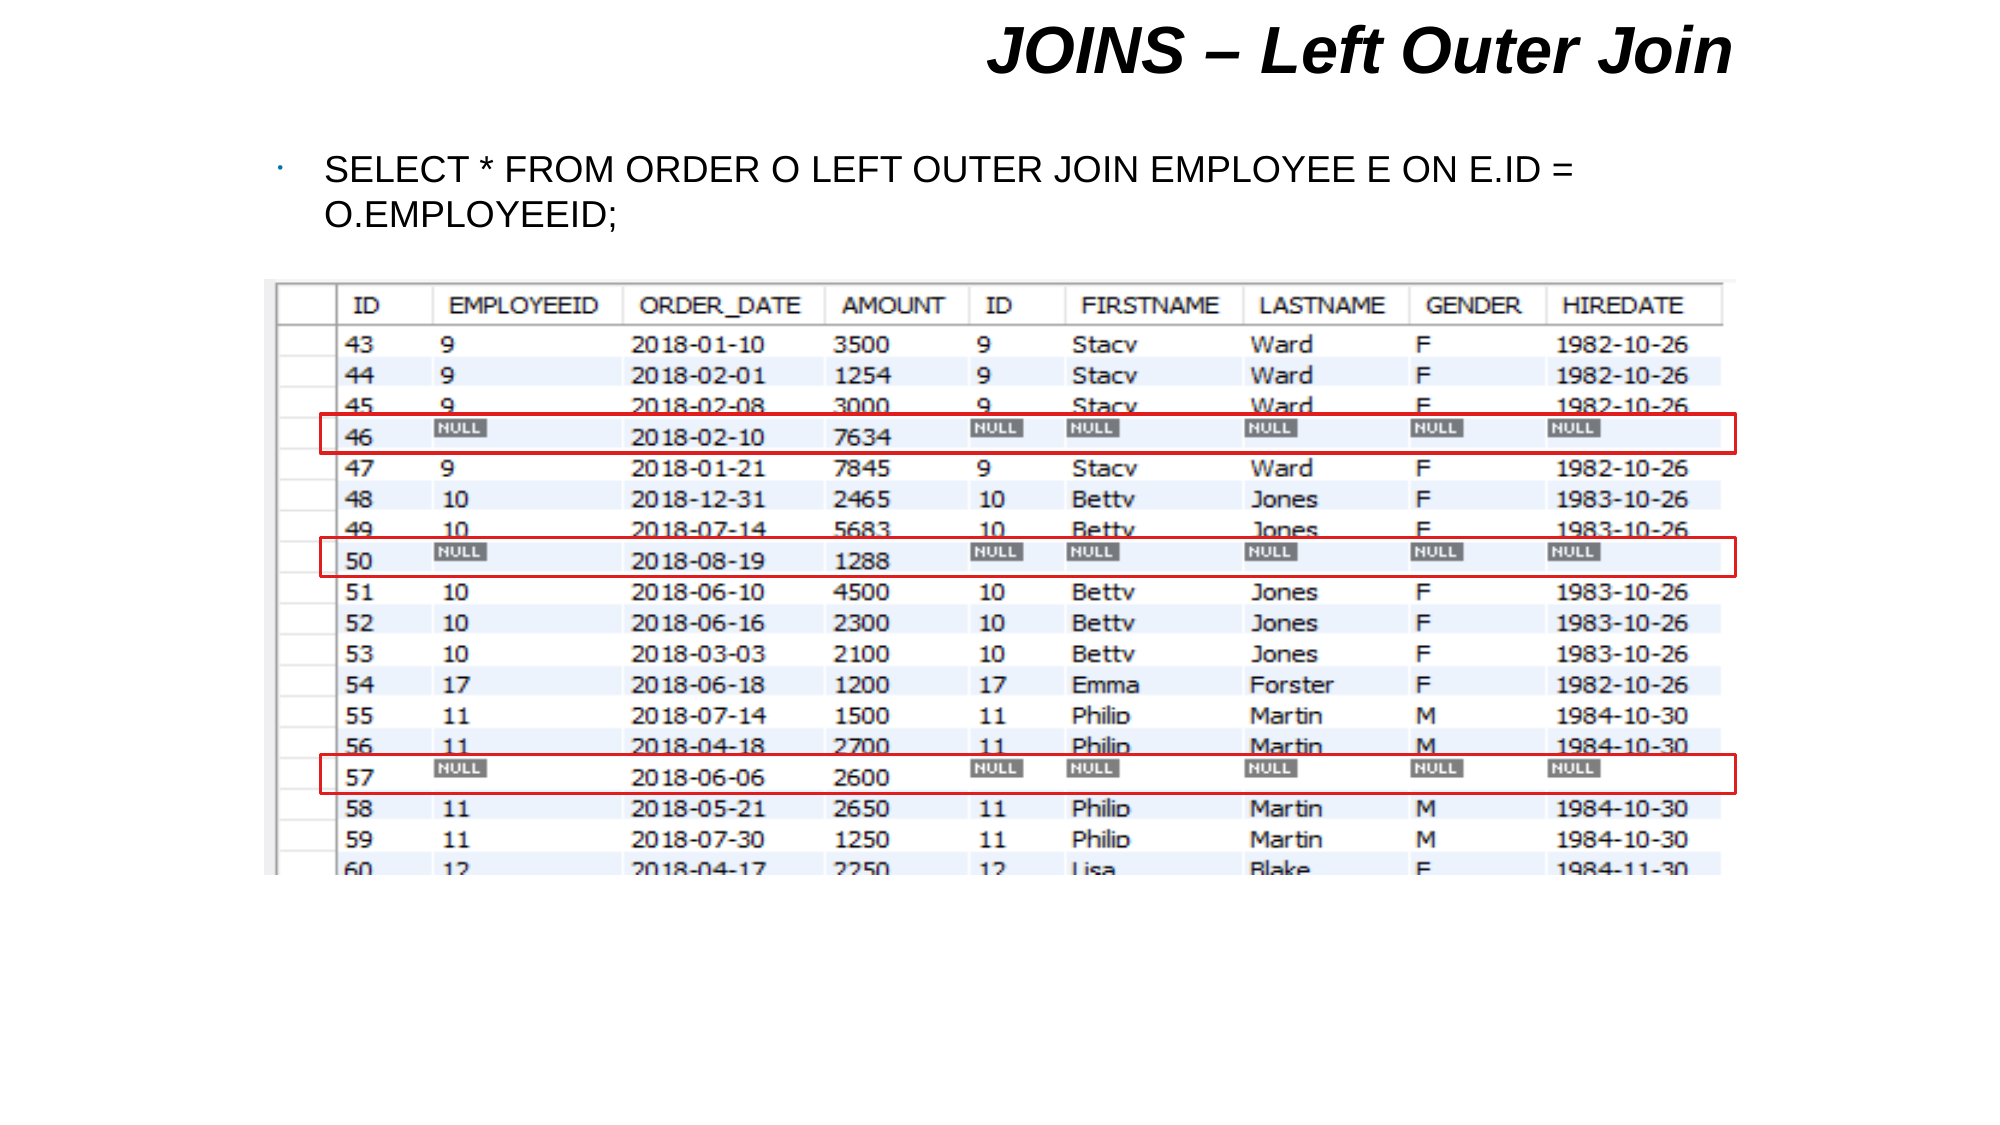

JOINS – Left Outer Join
SELECT * FROM ORDER O LEFT OUTER JOIN EMPLOYEE E ON E.ID = O.EMPLOYEEID;